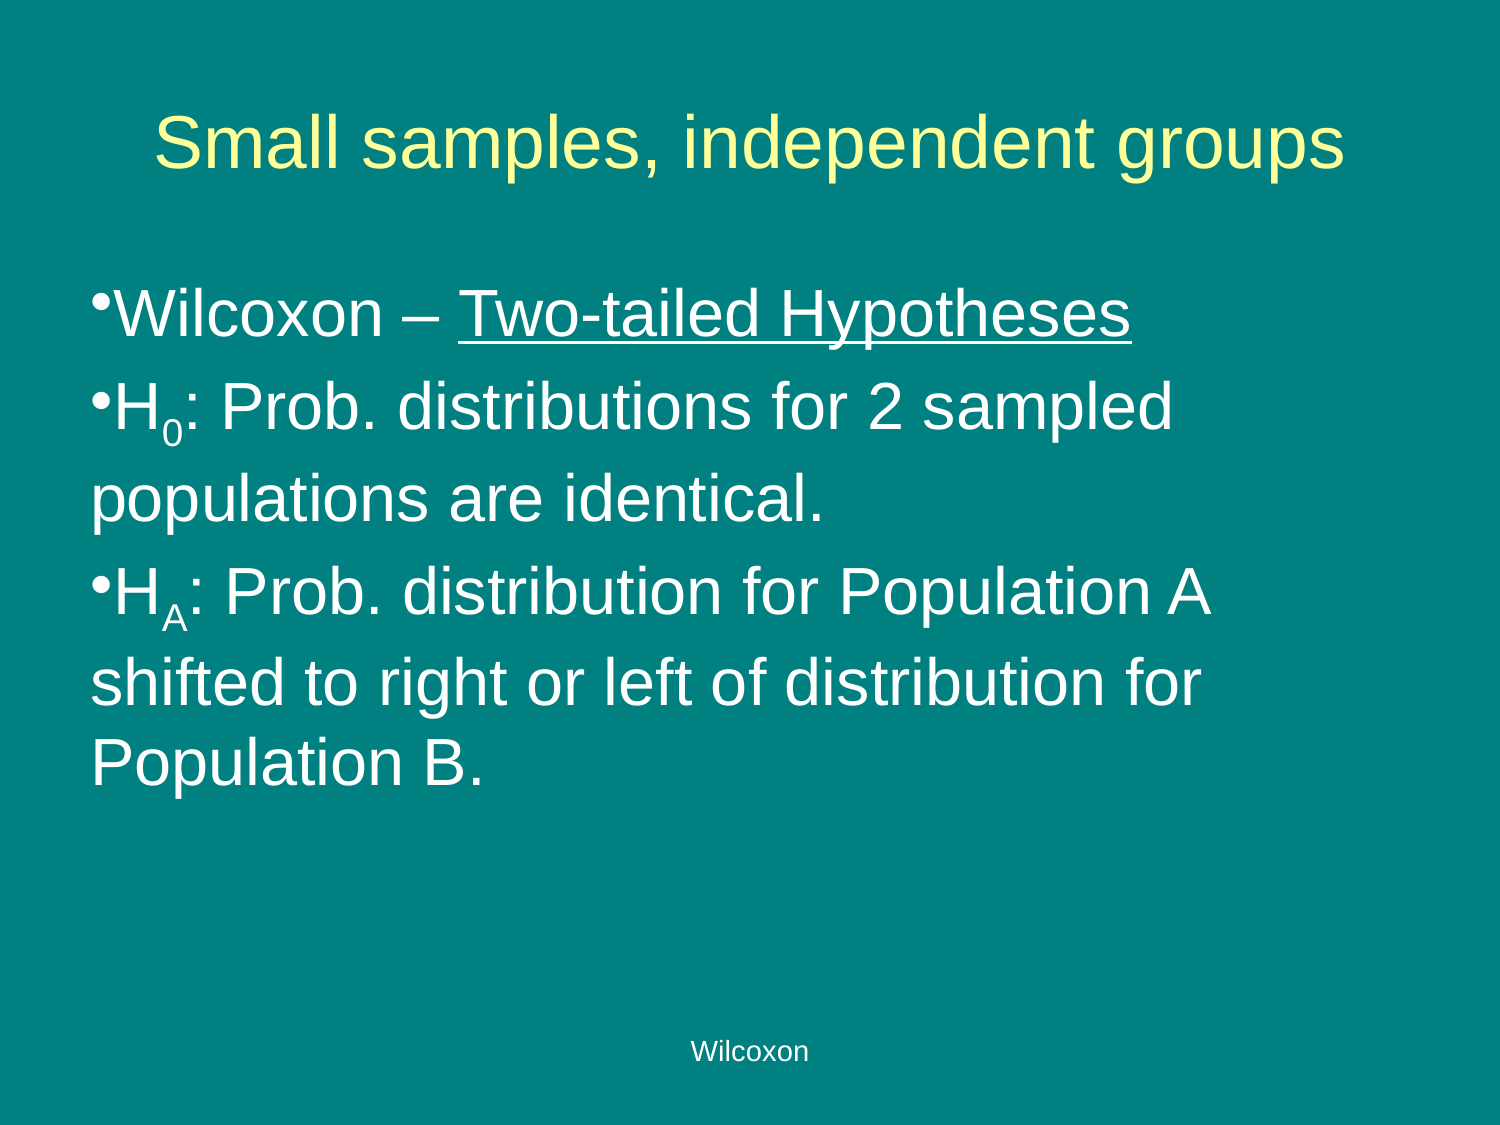

# Small samples, independent groups
Wilcoxon – Two-tailed Hypotheses
H0: Prob. distributions for 2 sampled populations are identical.
HA: Prob. distribution for Population A shifted to right or left of distribution for Population B.
Wilcoxon